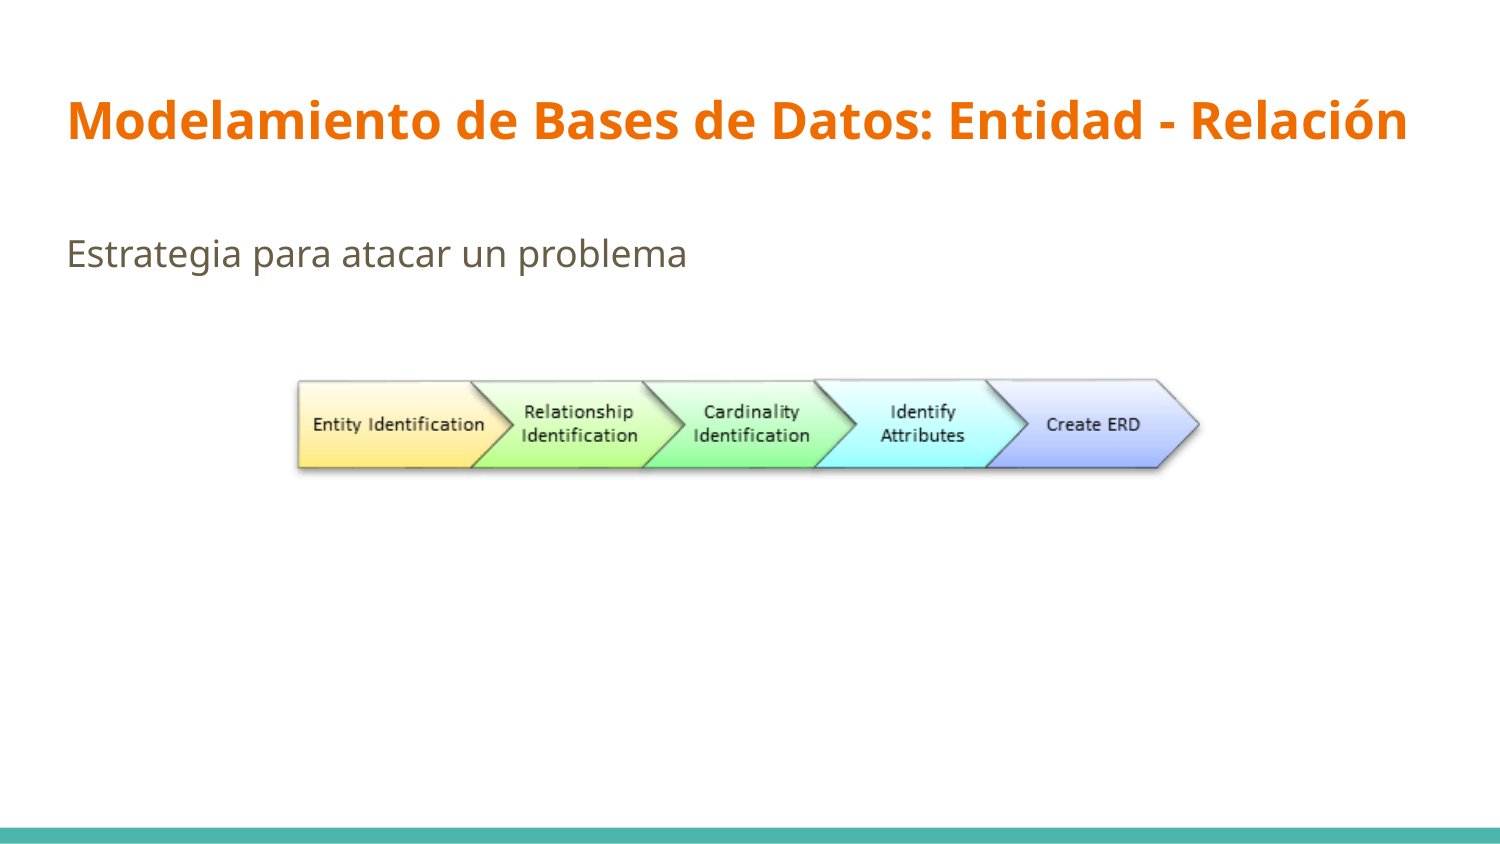

# Modelamiento de Bases de Datos: Entidad - Relación
Estrategia para atacar un problema